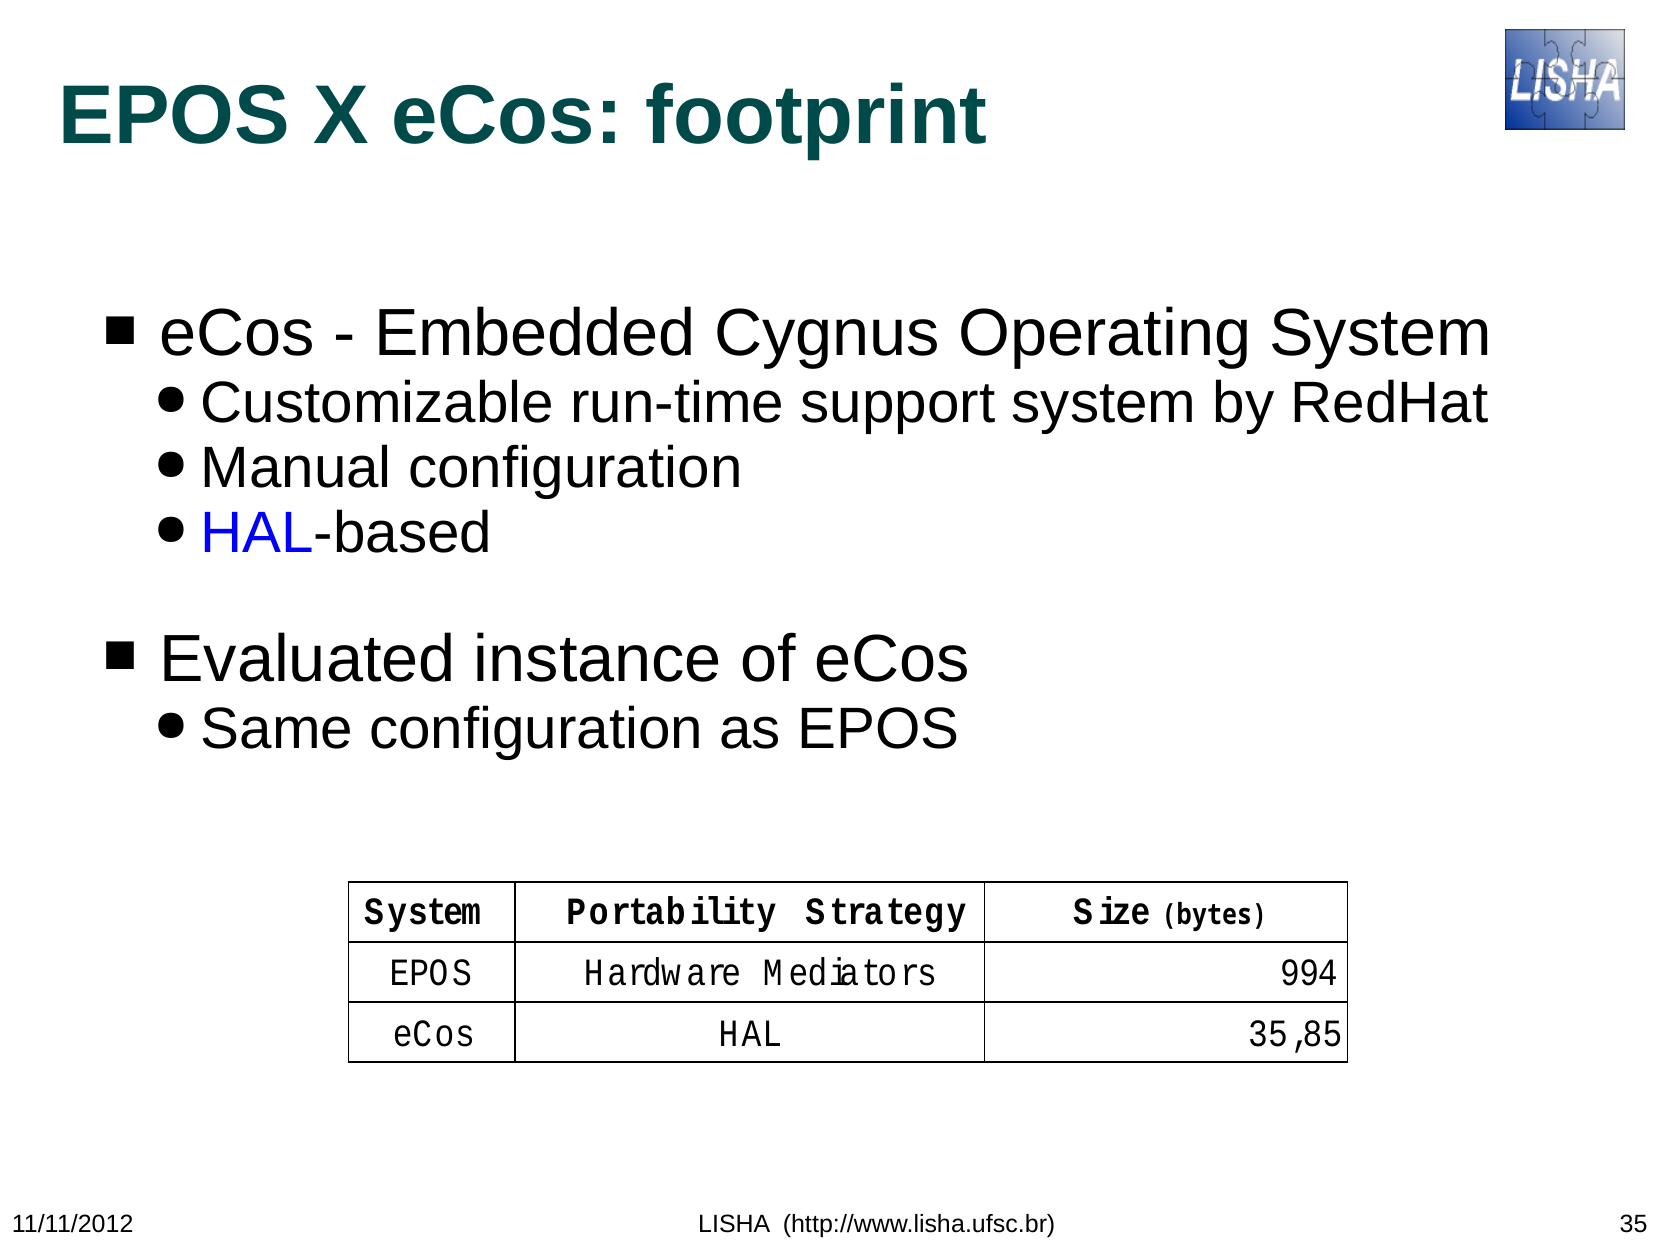

# EPOS X eCos: footprint
eCos - Embedded Cygnus Operating System
Customizable run-time support system by RedHat
Manual configuration
HAL-based
Evaluated instance of eCos
Same configuration as EPOS